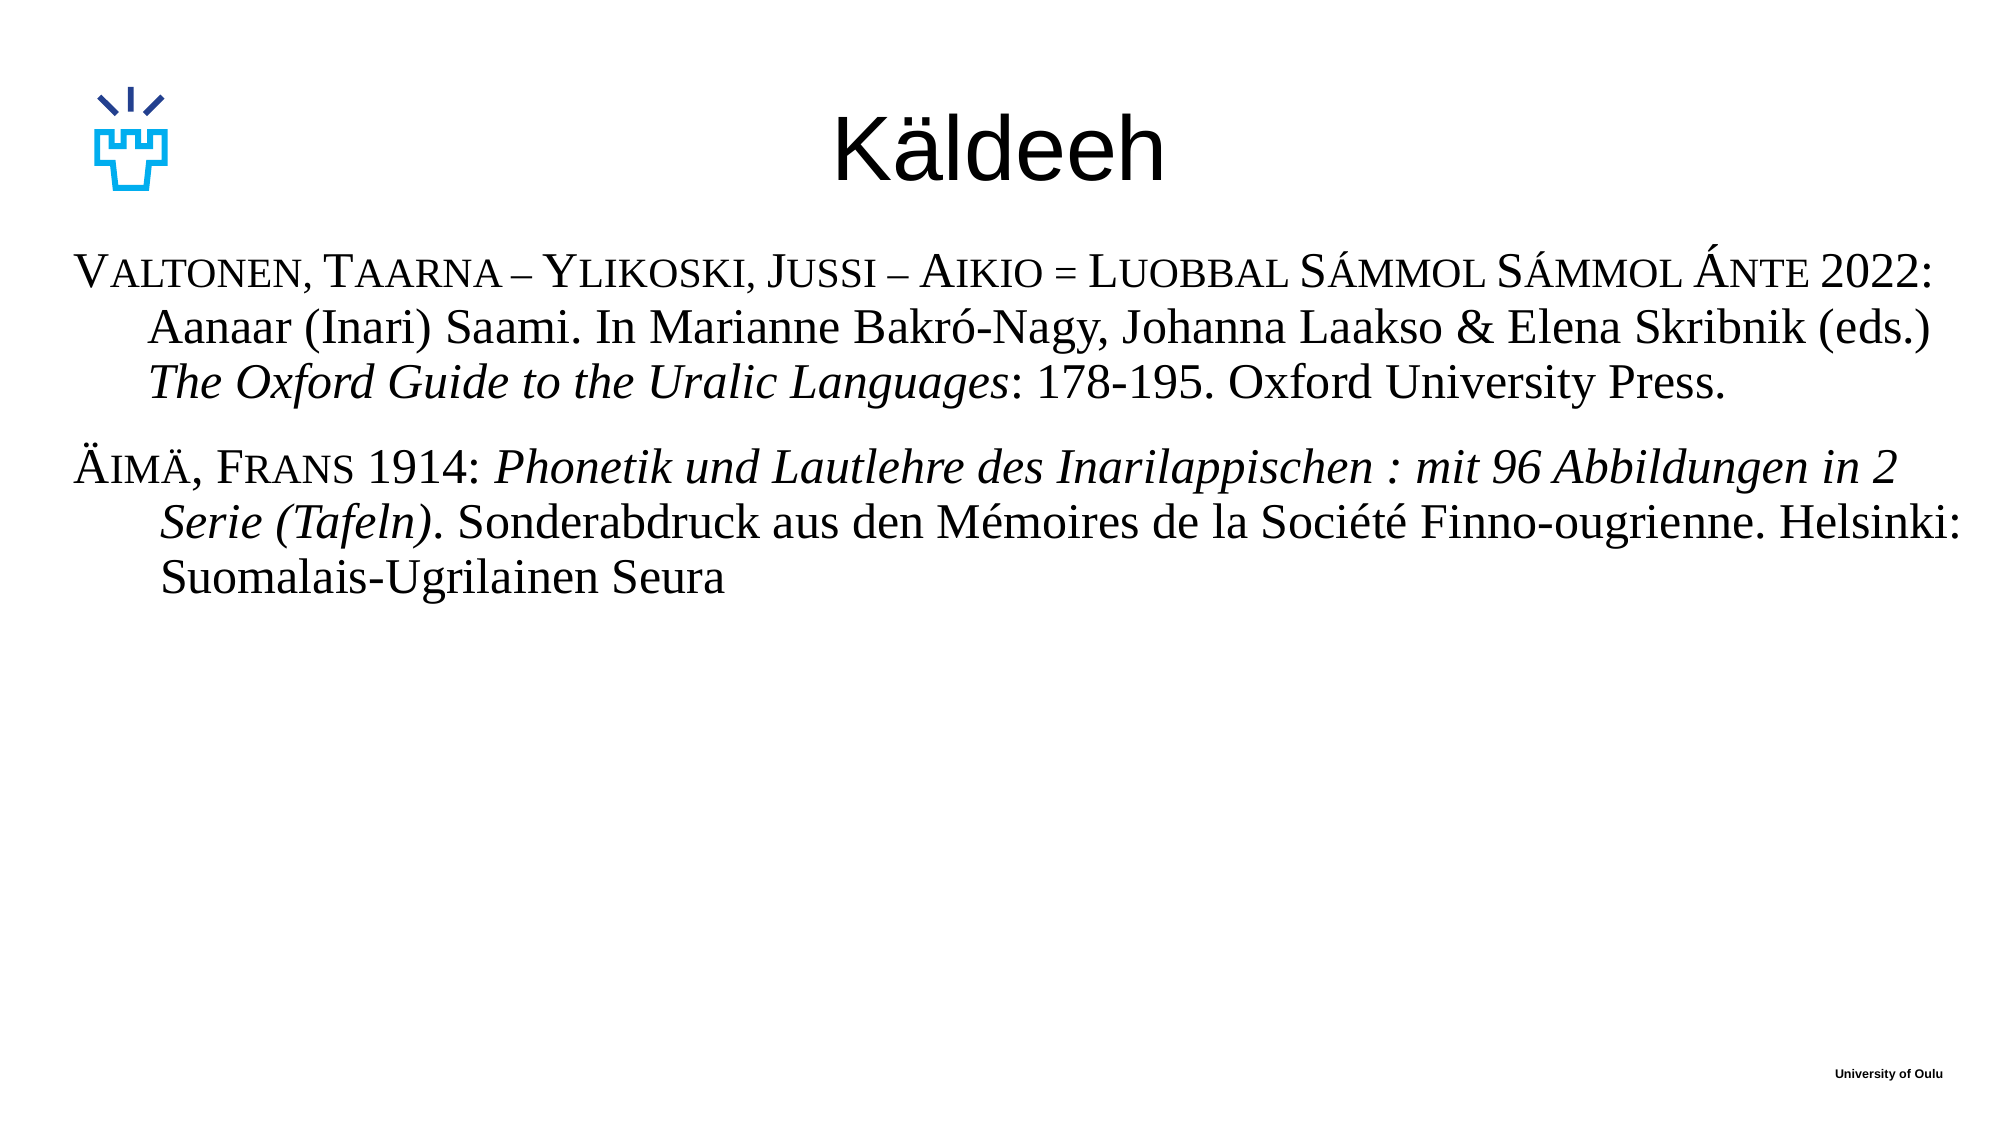

# Käldeeh
VALTONEN, TAARNA – YLIKOSKI, JUSSI – AIKIO = LUOBBAL SÁMMOL SÁMMOL ÁNTE 2022:
 	Aanaar (Inari) Saami. In Marianne Bakró-Nagy, Johanna Laakso & Elena Skribnik (eds.)
 	The Oxford Guide to the Uralic Languages: 178-195. Oxford University Press.
ÄIMÄ, FRANS 1914: Phonetik und Lautlehre des Inarilappischen : mit 96 Abbildungen in 2
	 Serie (Tafeln). Sonderabdruck aus den Mémoires de la Société Finno-ougrienne. Helsinki:
	 Suomalais-Ugrilainen Seura
https://github.com/tkoukkar/anaraskiela/blob/master/Koukkari_Tuomas-CIFUXIII-oovdanpyehtim.pdf